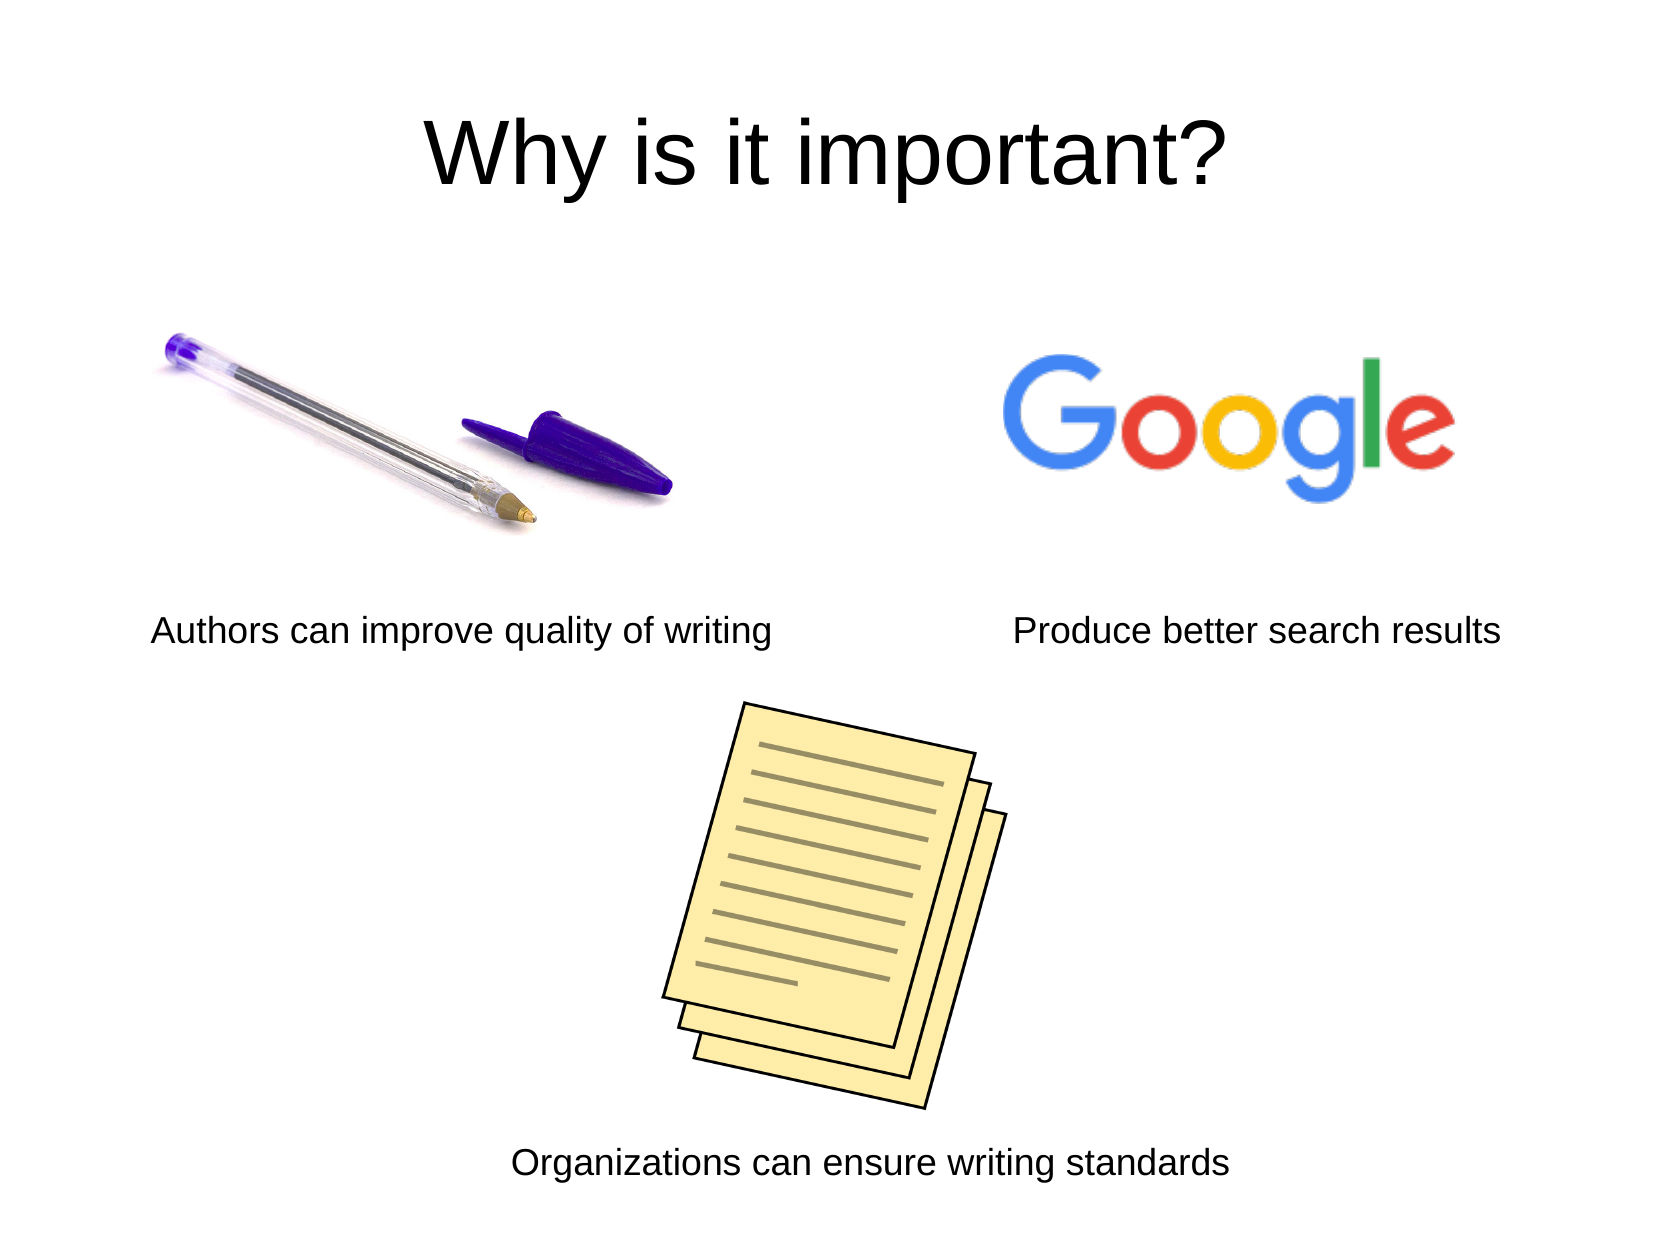

# Why is it important?
Authors can improve quality of writing
Produce better search results
Organizations can ensure writing standards